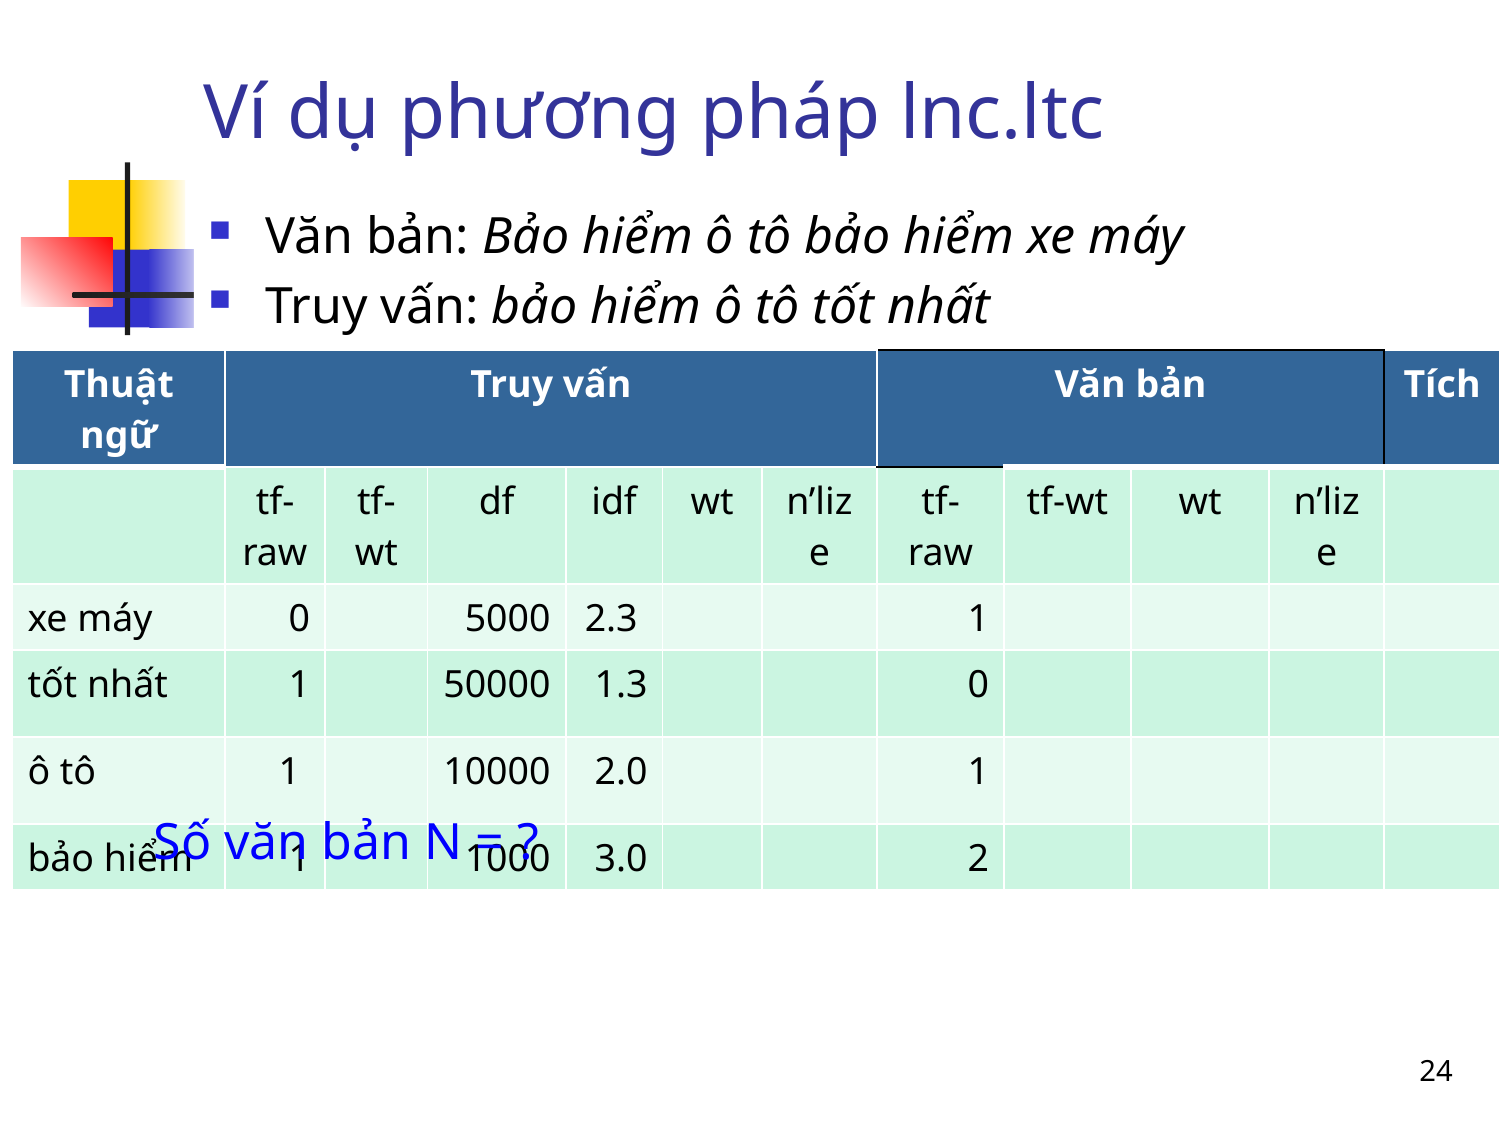

# Ví dụ phương pháp lnc.ltc
Văn bản: Bảo hiểm ô tô bảo hiểm xe máy
Truy vấn: bảo hiểm ô tô tốt nhất
| Thuật ngữ | Truy vấn | | | | | | Văn bản | | | | Tích |
| --- | --- | --- | --- | --- | --- | --- | --- | --- | --- | --- | --- |
| | tf-raw | tf-wt | df | idf | wt | n’lize | tf-raw | tf-wt | wt | n’lize | |
| xe máy | 0 | | 5000 | 2.3 | | | 1 | | | | |
| tốt nhất | 1 | | 50000 | 1.3 | | | 0 | | | | |
| ô tô | 1 | | 10000 | 2.0 | | | 1 | | | | |
| bảo hiểm | 1 | | 1000 | 3.0 | | | 2 | | | | |
Số văn bản N = ?